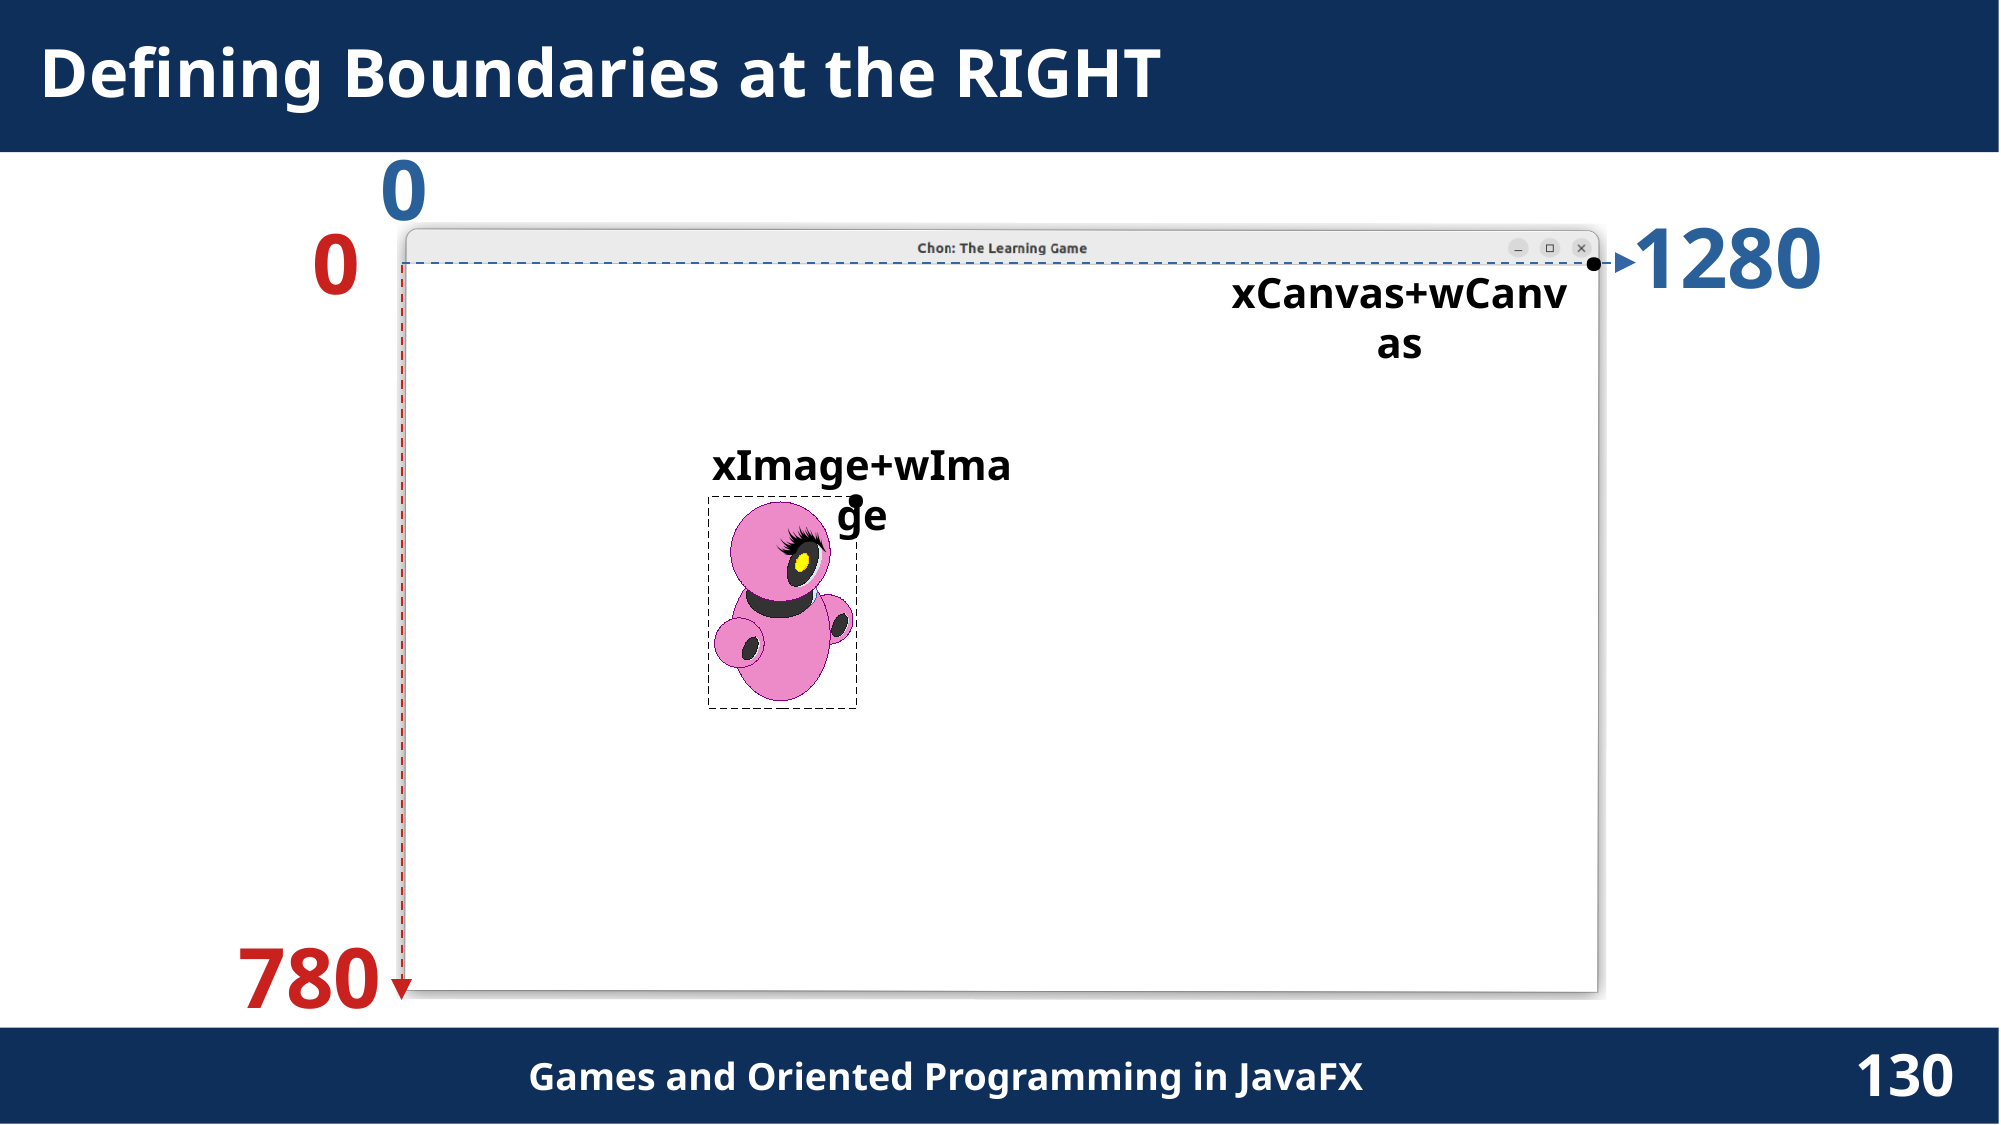

Defining Boundaries at the RIGHT
0
.
1280
0
xCanvas+wCanvas
.
xImage+wImage
780